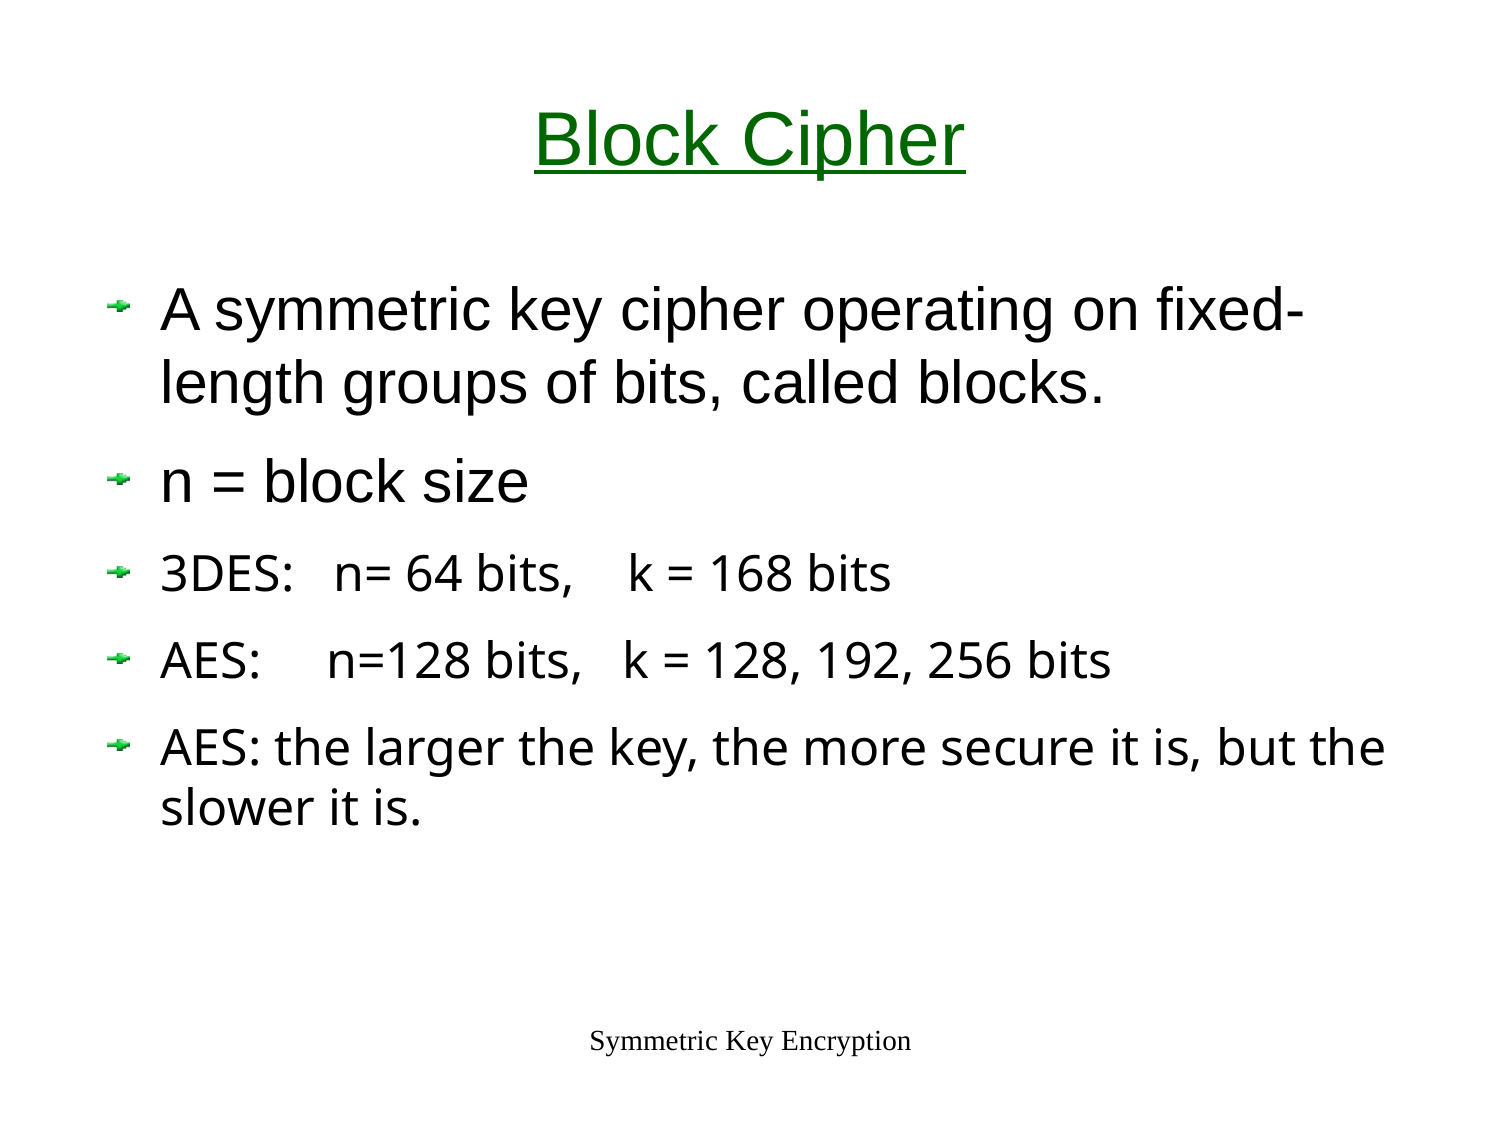

# Block Cipher
A symmetric key cipher operating on fixed-length groups of bits, called blocks.
n = block size
3DES: n= 64 bits, k = 168 bits
AES: n=128 bits, k = 128, 192, 256 bits
AES: the larger the key, the more secure it is, but the slower it is.
Symmetric Key Encryption